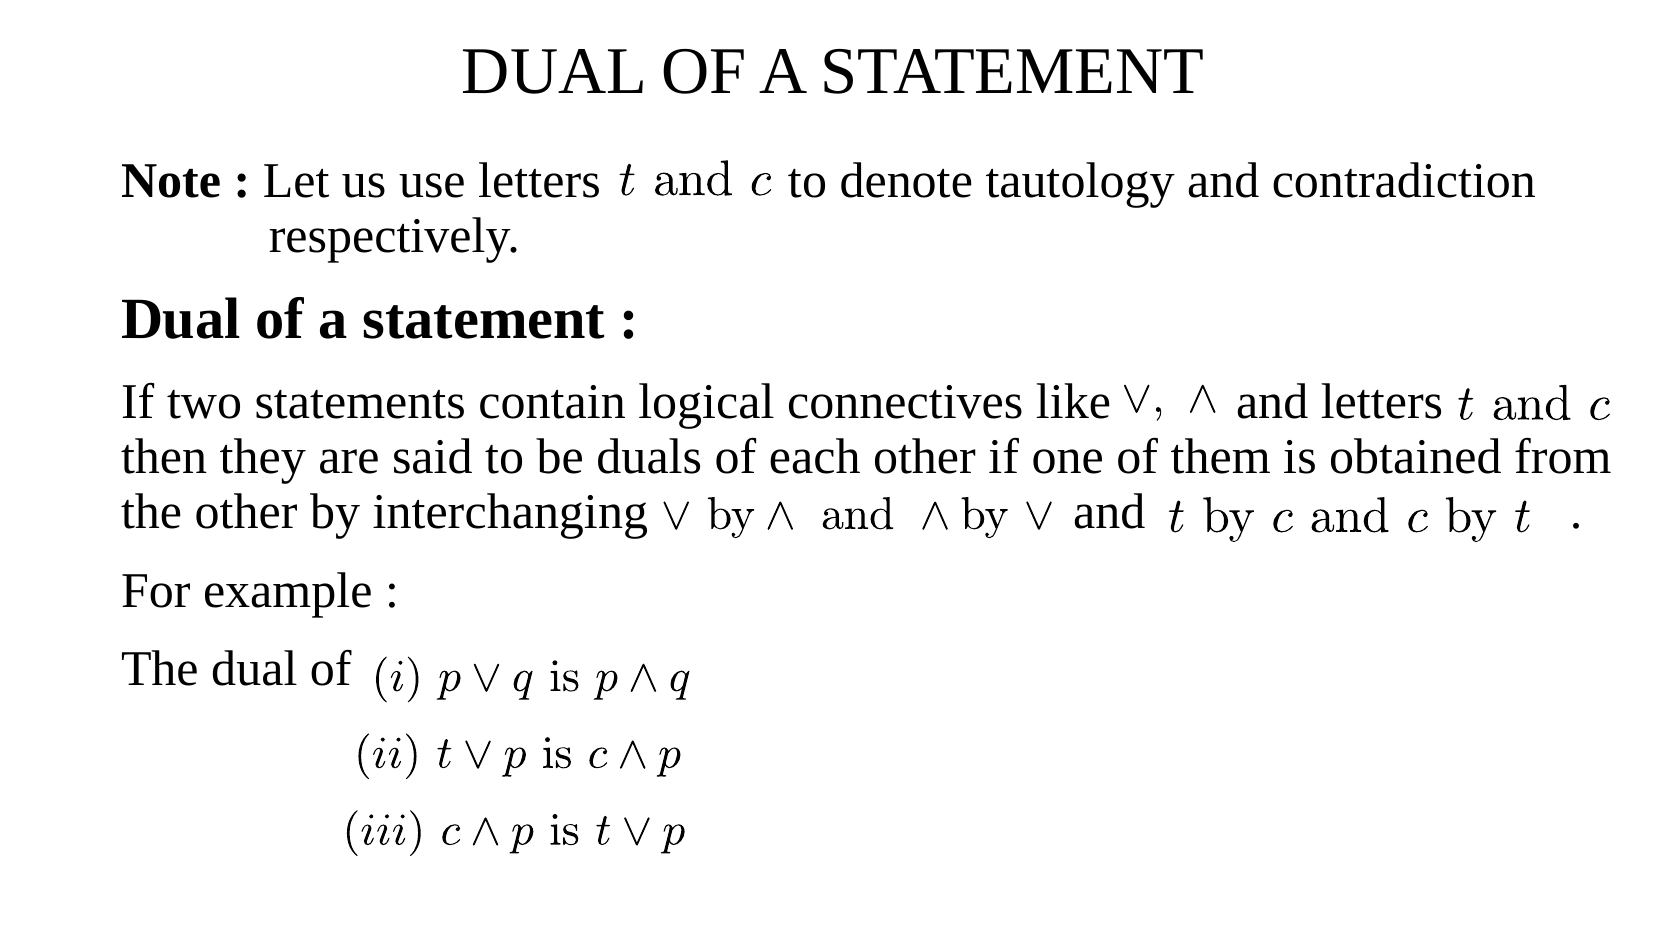

# DUAL OF A STATEMENT
	Note : Let us use letters to denote tautology and contradiction
			respectively.
	Dual of a statement :
	If two statements contain logical connectives like and letters
	then they are said to be duals of each other if one of them is obtained from
	the other by interchanging and .
	For example :
	The dual of